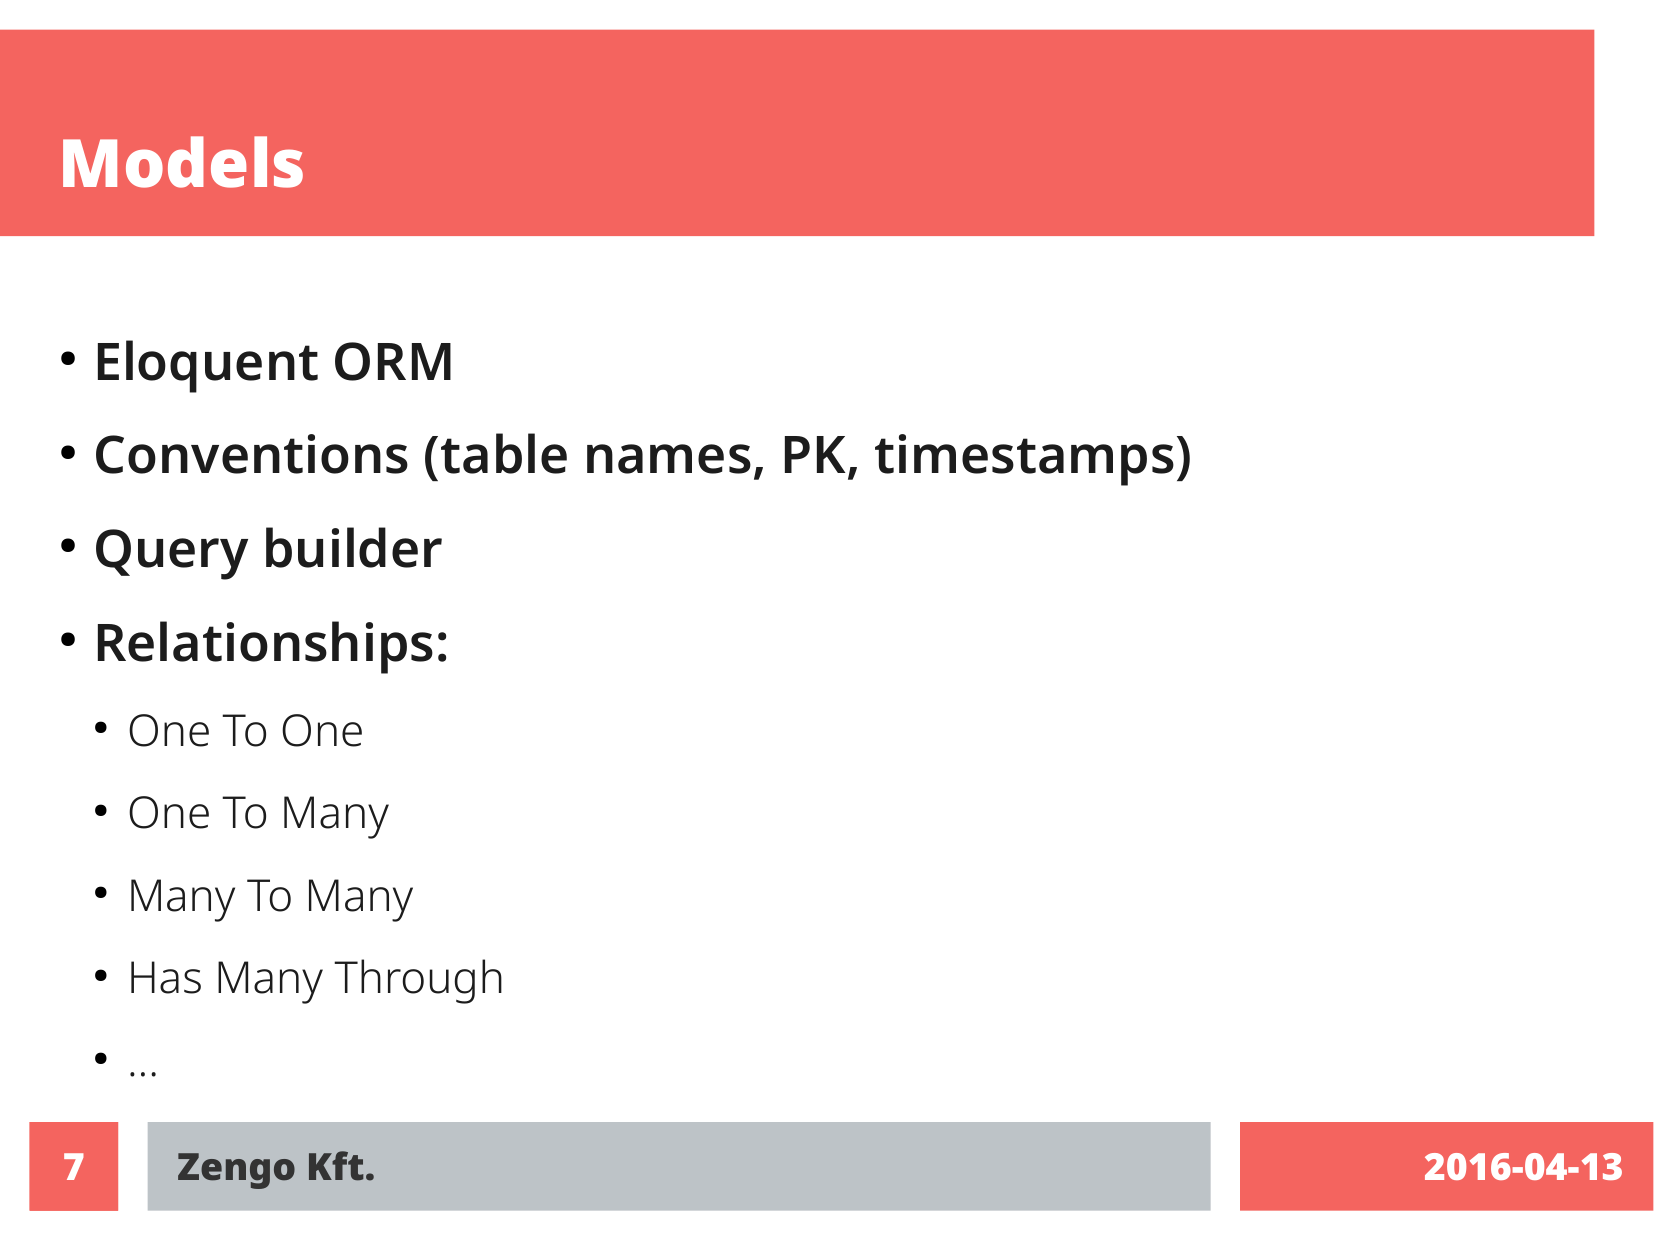

# Models
Eloquent ORM
Conventions (table names, PK, timestamps)
Query builder
Relationships:
One To One
One To Many
Many To Many
Has Many Through
...
7
Zengo Kft.
2016-04-13